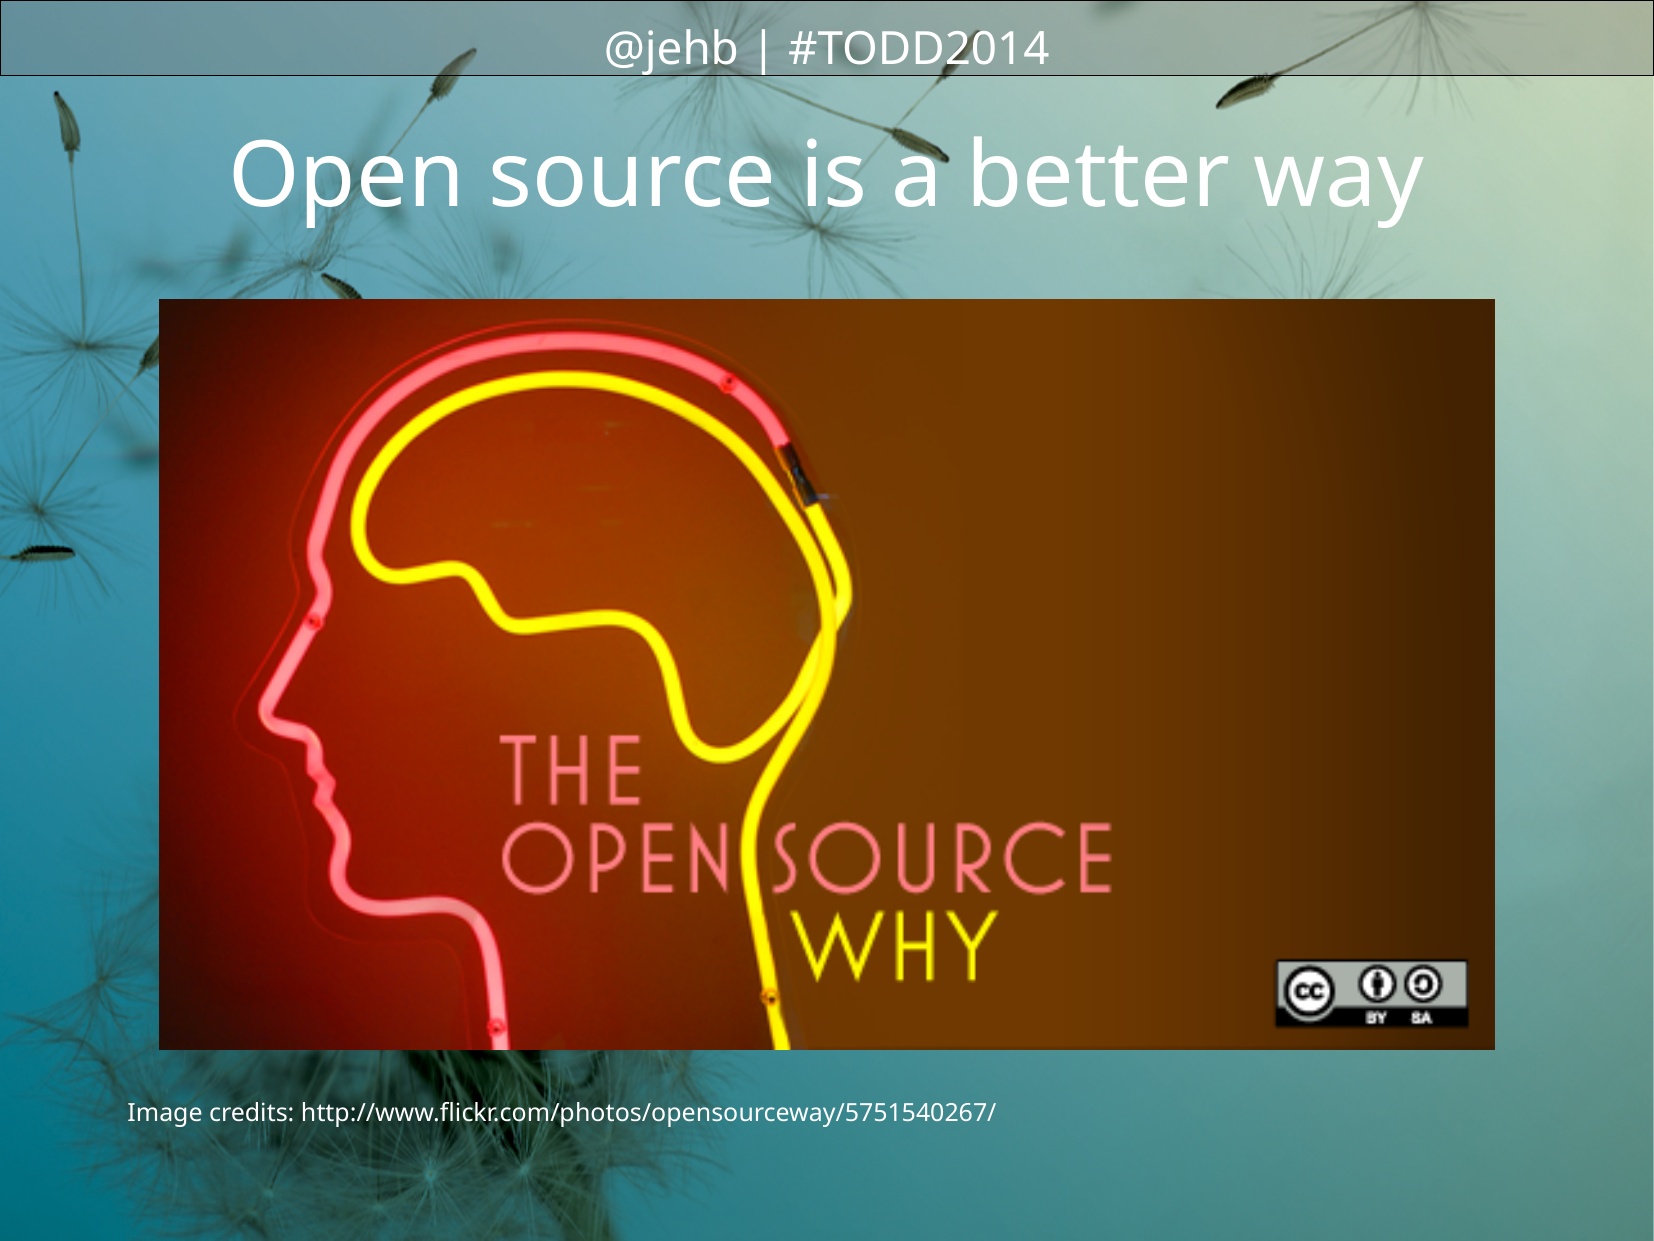

# Open source is a better way
Image credits: http://www.flickr.com/photos/opensourceway/5751540267/